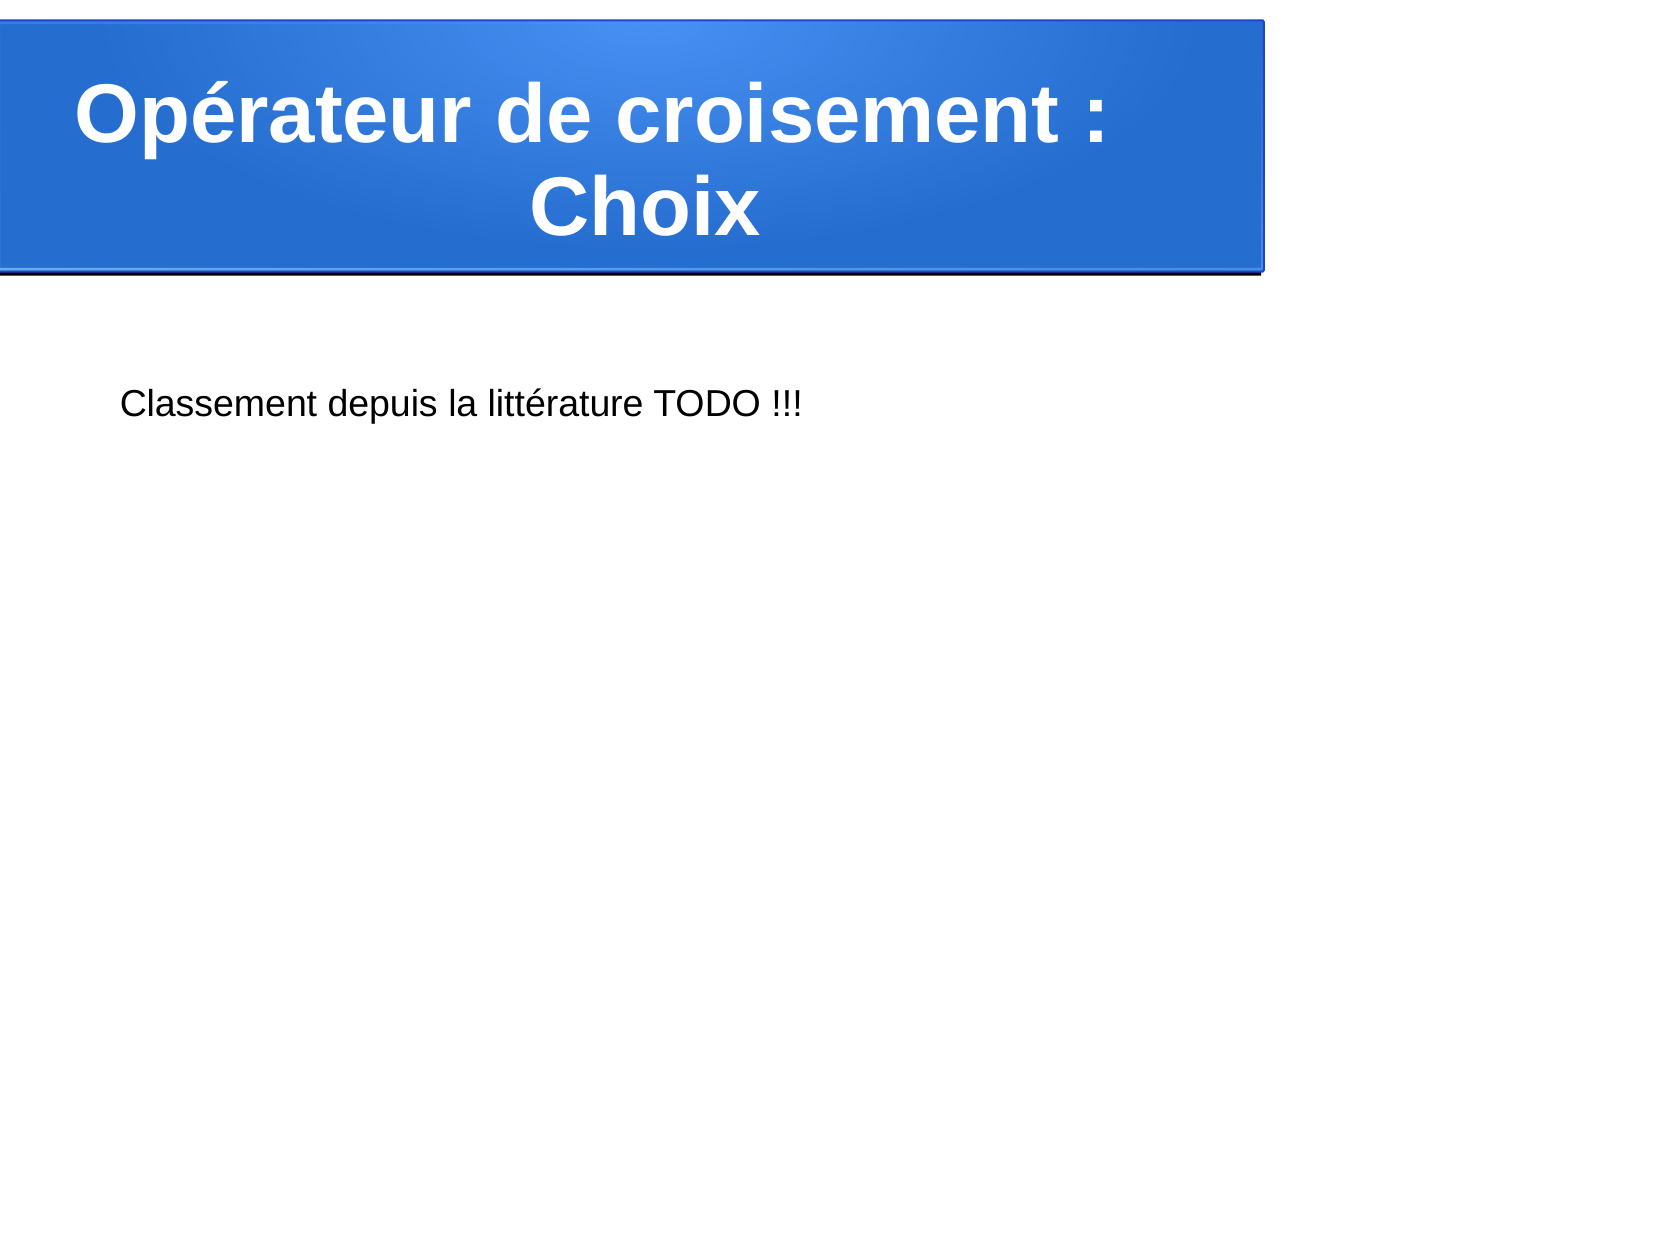

Opérateur de croisement :
Choix
Classement depuis la littérature TODO !!!